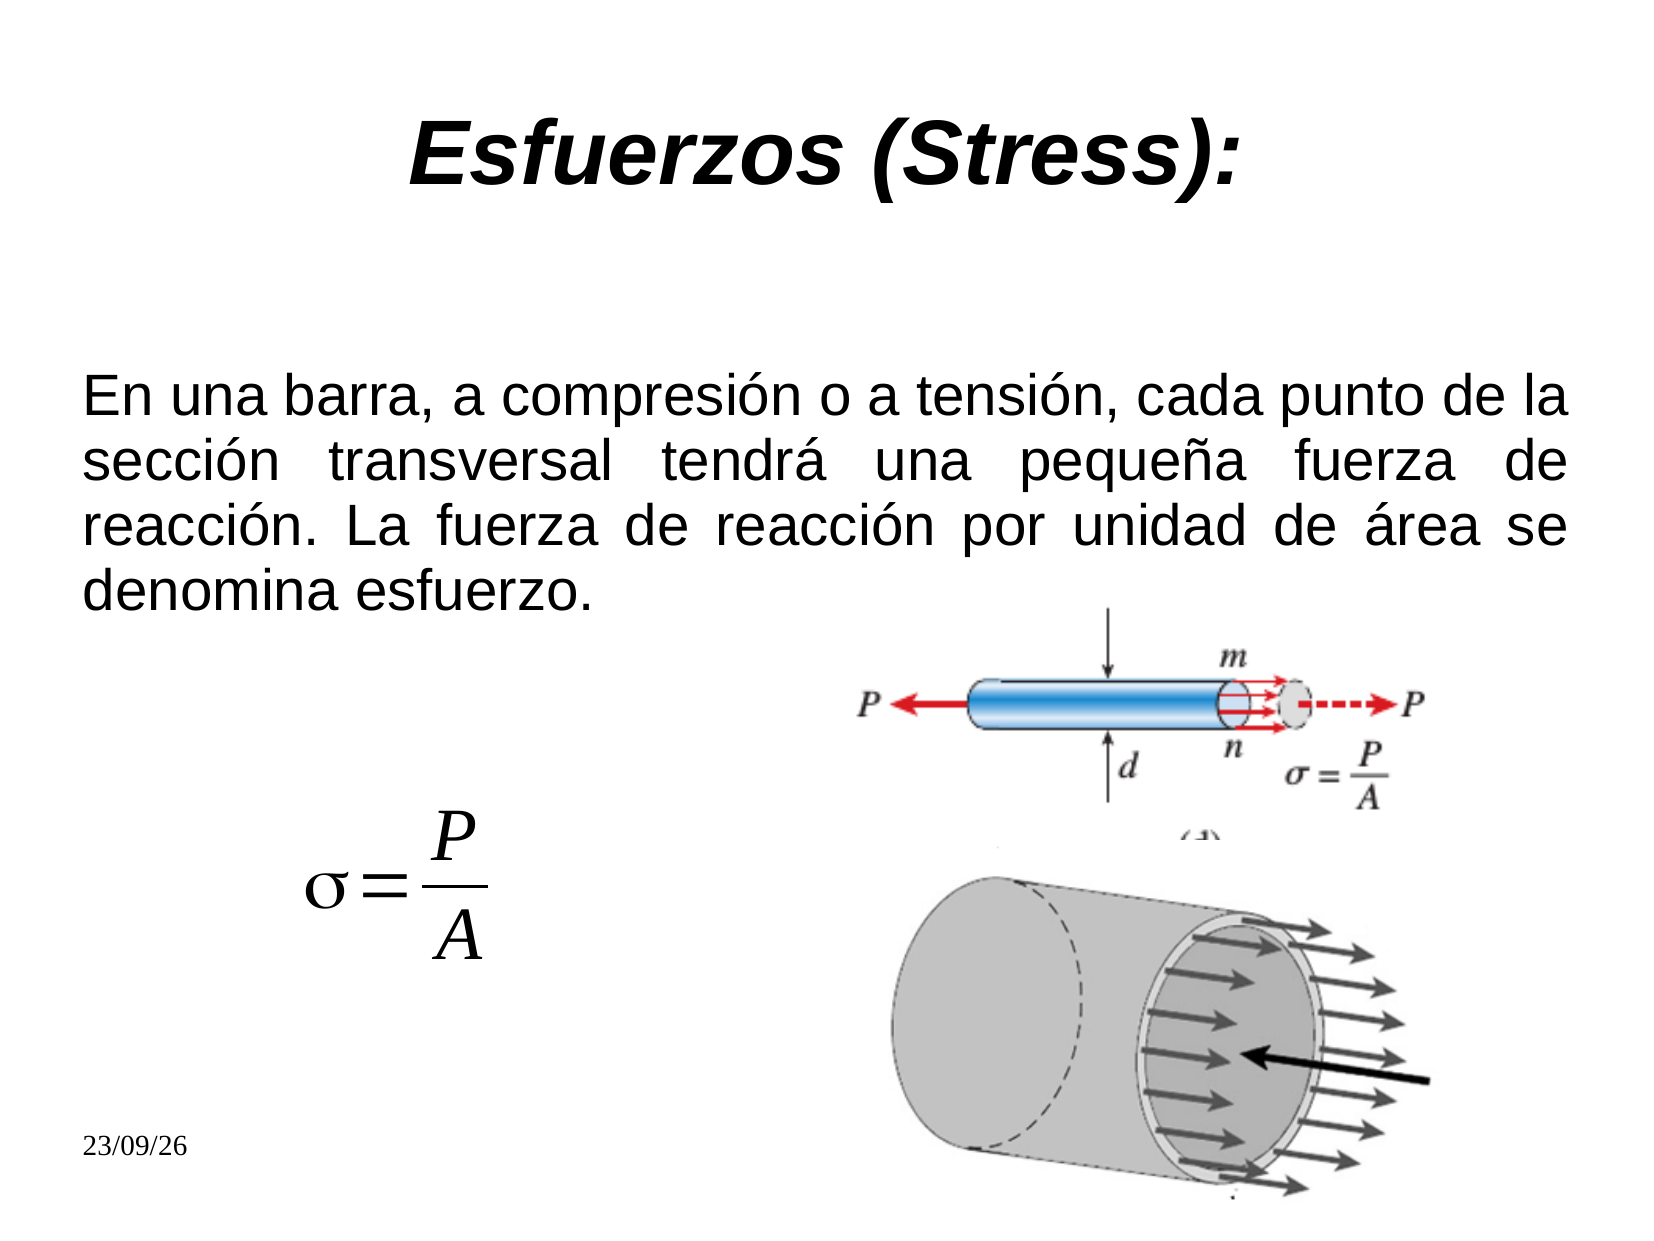

# Esfuerzos (Stress):
En una barra, a compresión o a tensión, cada punto de la sección transversal tendrá una pequeña fuerza de reacción. La fuerza de reacción por unidad de área se denomina esfuerzo.